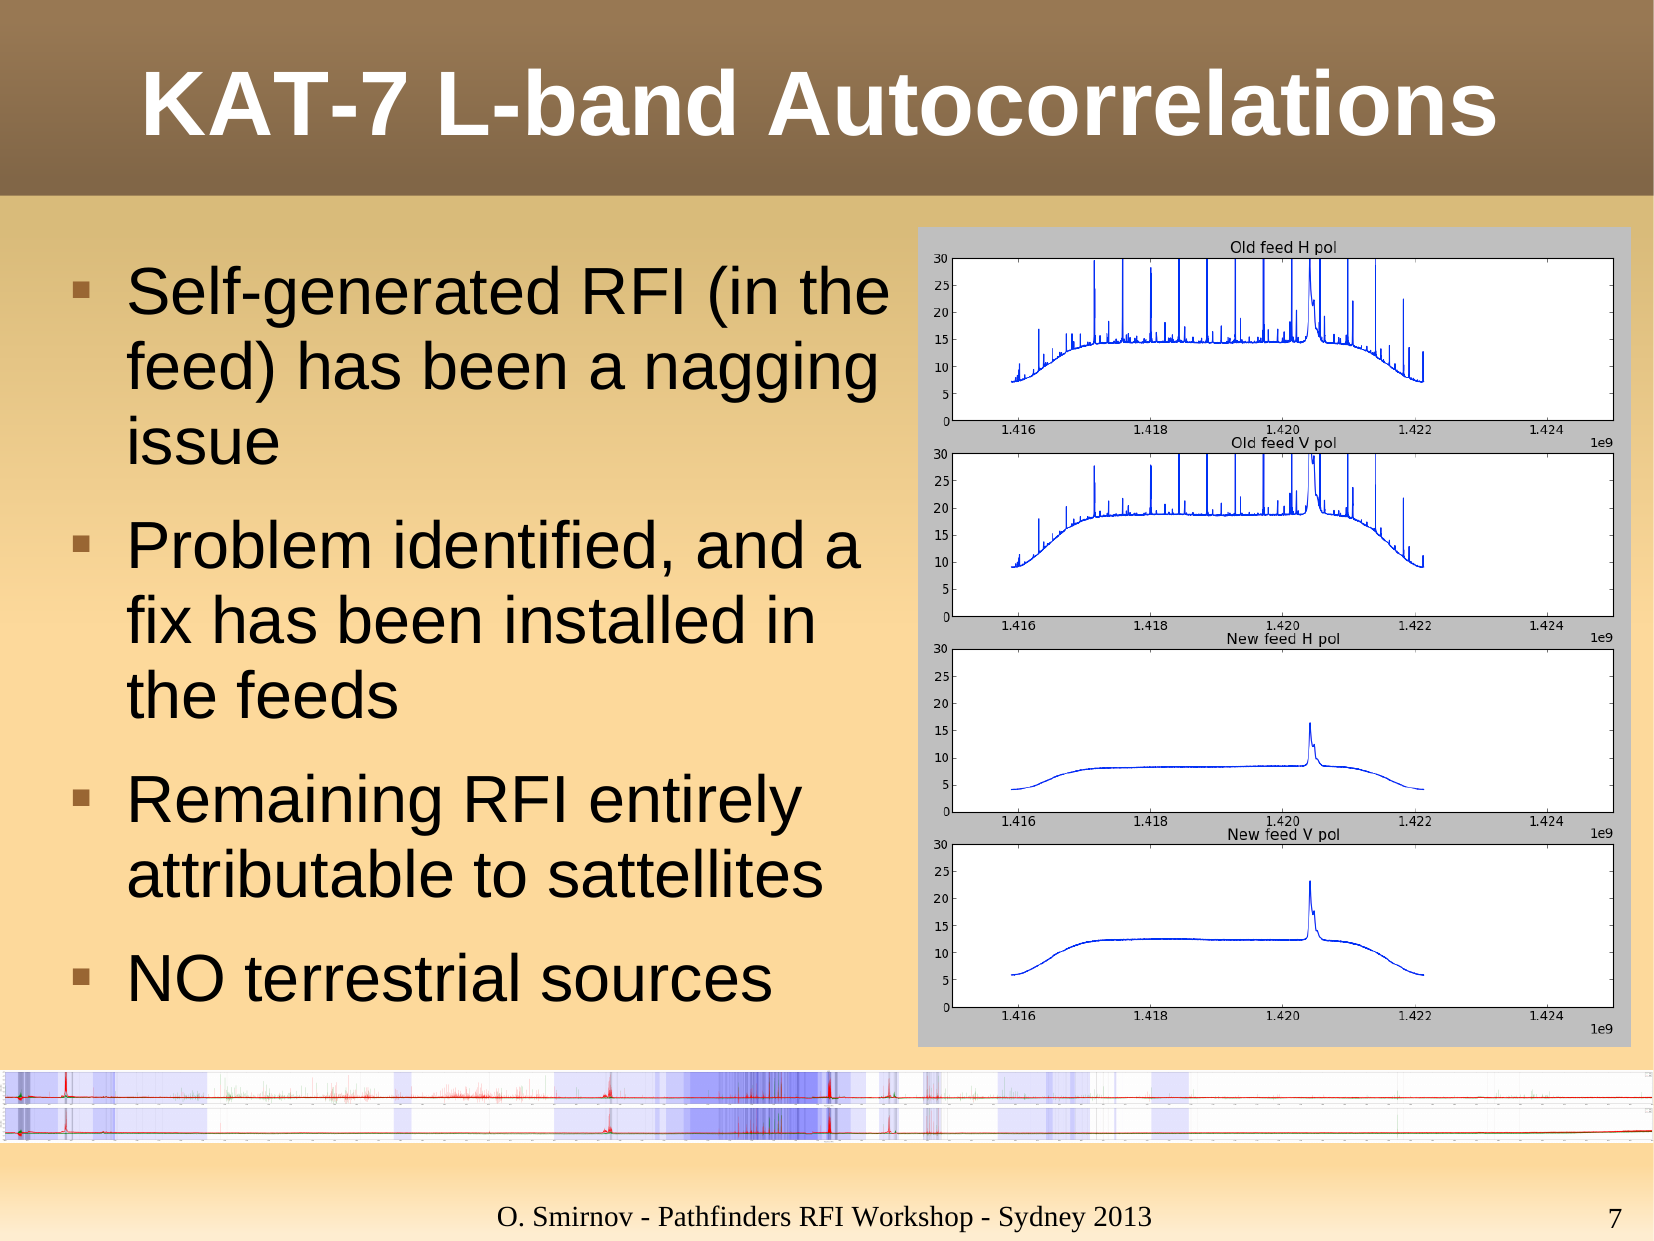

# KAT-7 L-band Autocorrelations
Self-generated RFI (in the feed) has been a nagging issue
Problem identified, and a fix has been installed in the feeds
Remaining RFI entirely attributable to sattellites
NO terrestrial sources
O. Smirnov - Pathfinders RFI Workshop - Sydney 2013
7